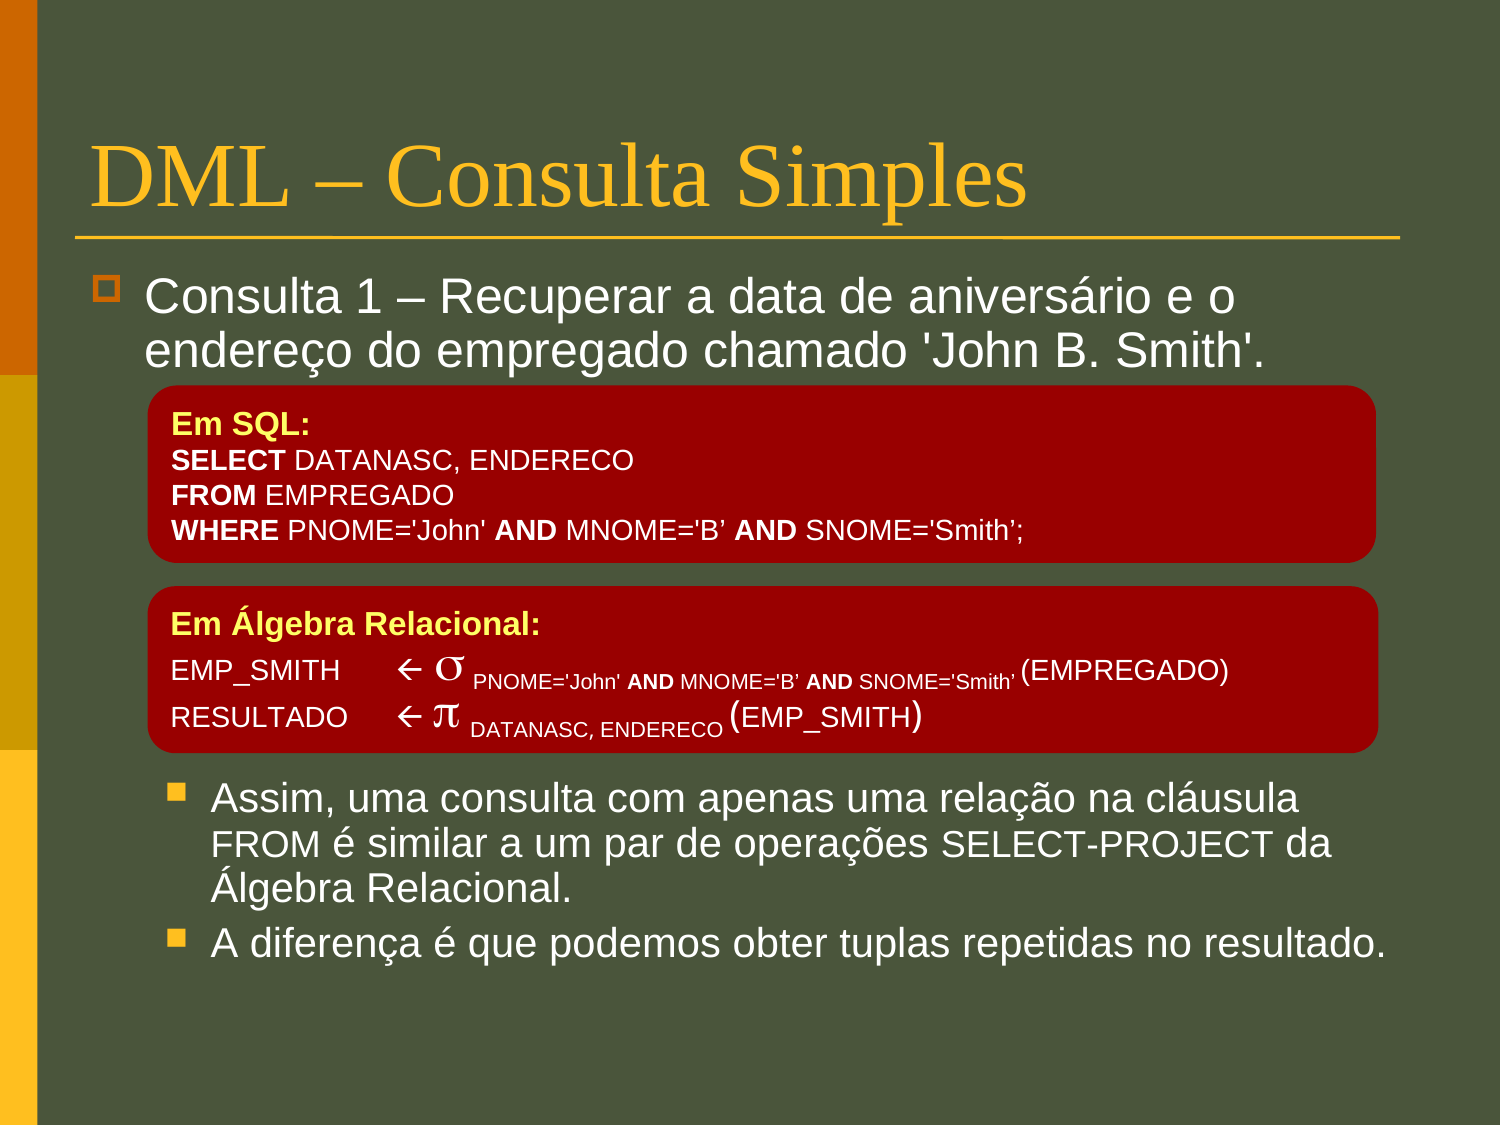

# DML – Consulta Simples
Consulta 1 – Recuperar a data de aniversário e o endereço do empregado chamado 'John B. Smith'.
Assim, uma consulta com apenas uma relação na cláusula FROM é similar a um par de operações SELECT-PROJECT da Álgebra Relacional.
A diferença é que podemos obter tuplas repetidas no resultado.
Em SQL:
SELECT DATANASC, ENDERECO
FROM EMPREGADO
WHERE PNOME='John' AND MNOME='B’ AND SNOME='Smith’;
Em Álgebra Relacional:
EMP_SMITH	  PNOME='John' AND MNOME='B’ AND SNOME='Smith’ (EMPREGADO)
RESULTADO	  DATANASC, ENDERECO (EMP_SMITH)